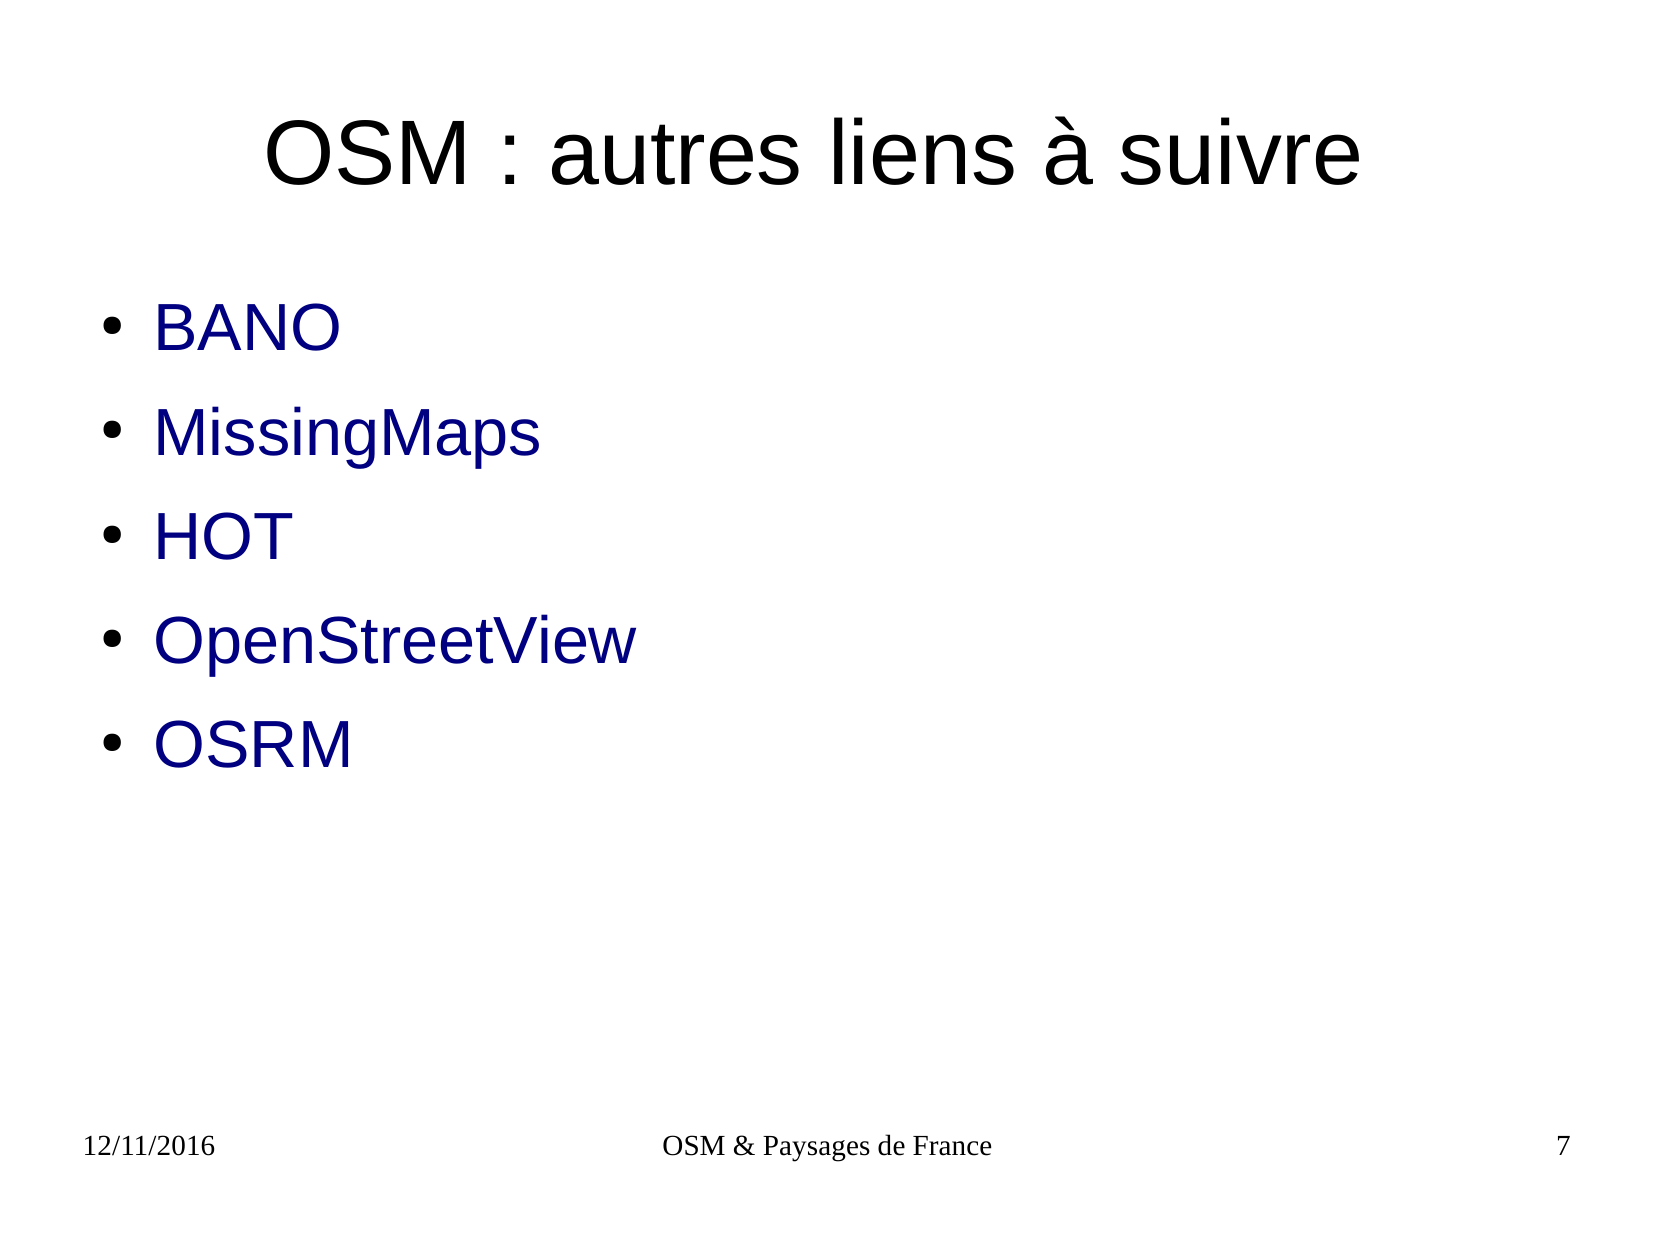

# OSM : autres liens à suivre
BANO
MissingMaps
HOT
OpenStreetView
OSRM
OSM & Paysages de France
7